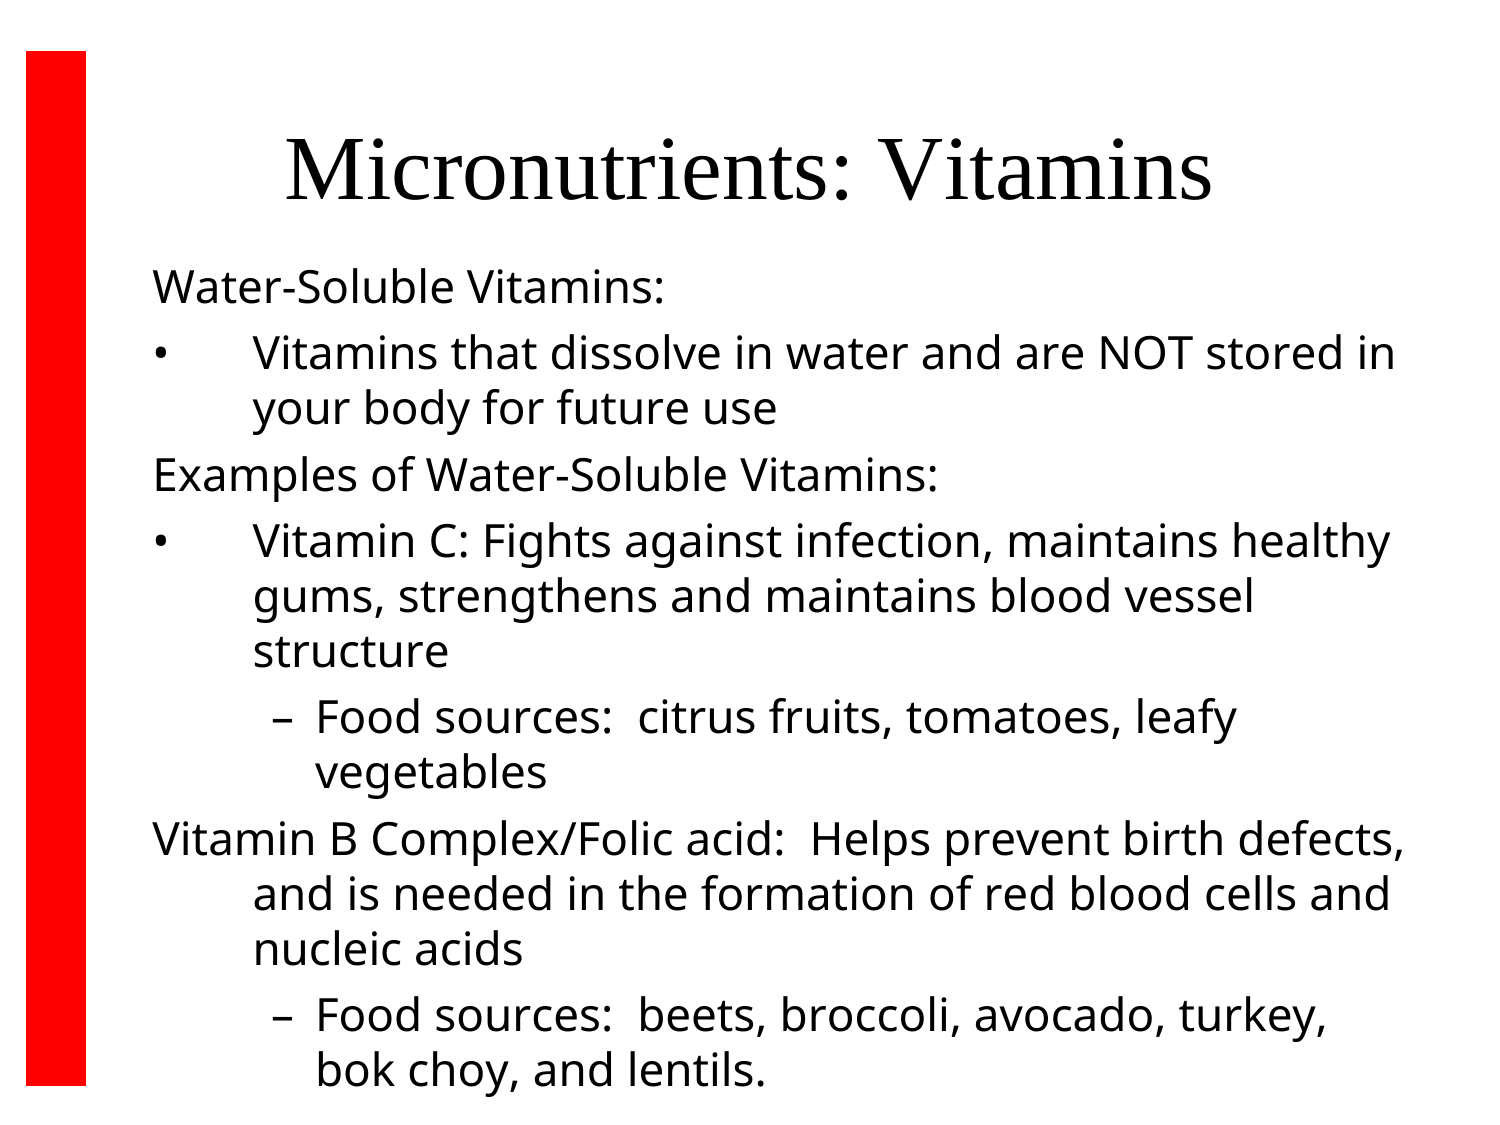

Micronutrients: Vitamins
# Water-Soluble Vitamins:
Vitamins that dissolve in water and are NOT stored in your body for future use
Examples of Water-Soluble Vitamins:
Vitamin C: Fights against infection, maintains healthy gums, strengthens and maintains blood vessel structure
Food sources: citrus fruits, tomatoes, leafy vegetables
Vitamin B Complex/Folic acid: Helps prevent birth defects, and is needed in the formation of red blood cells and nucleic acids
Food sources: beets, broccoli, avocado, turkey, bok choy, and lentils.